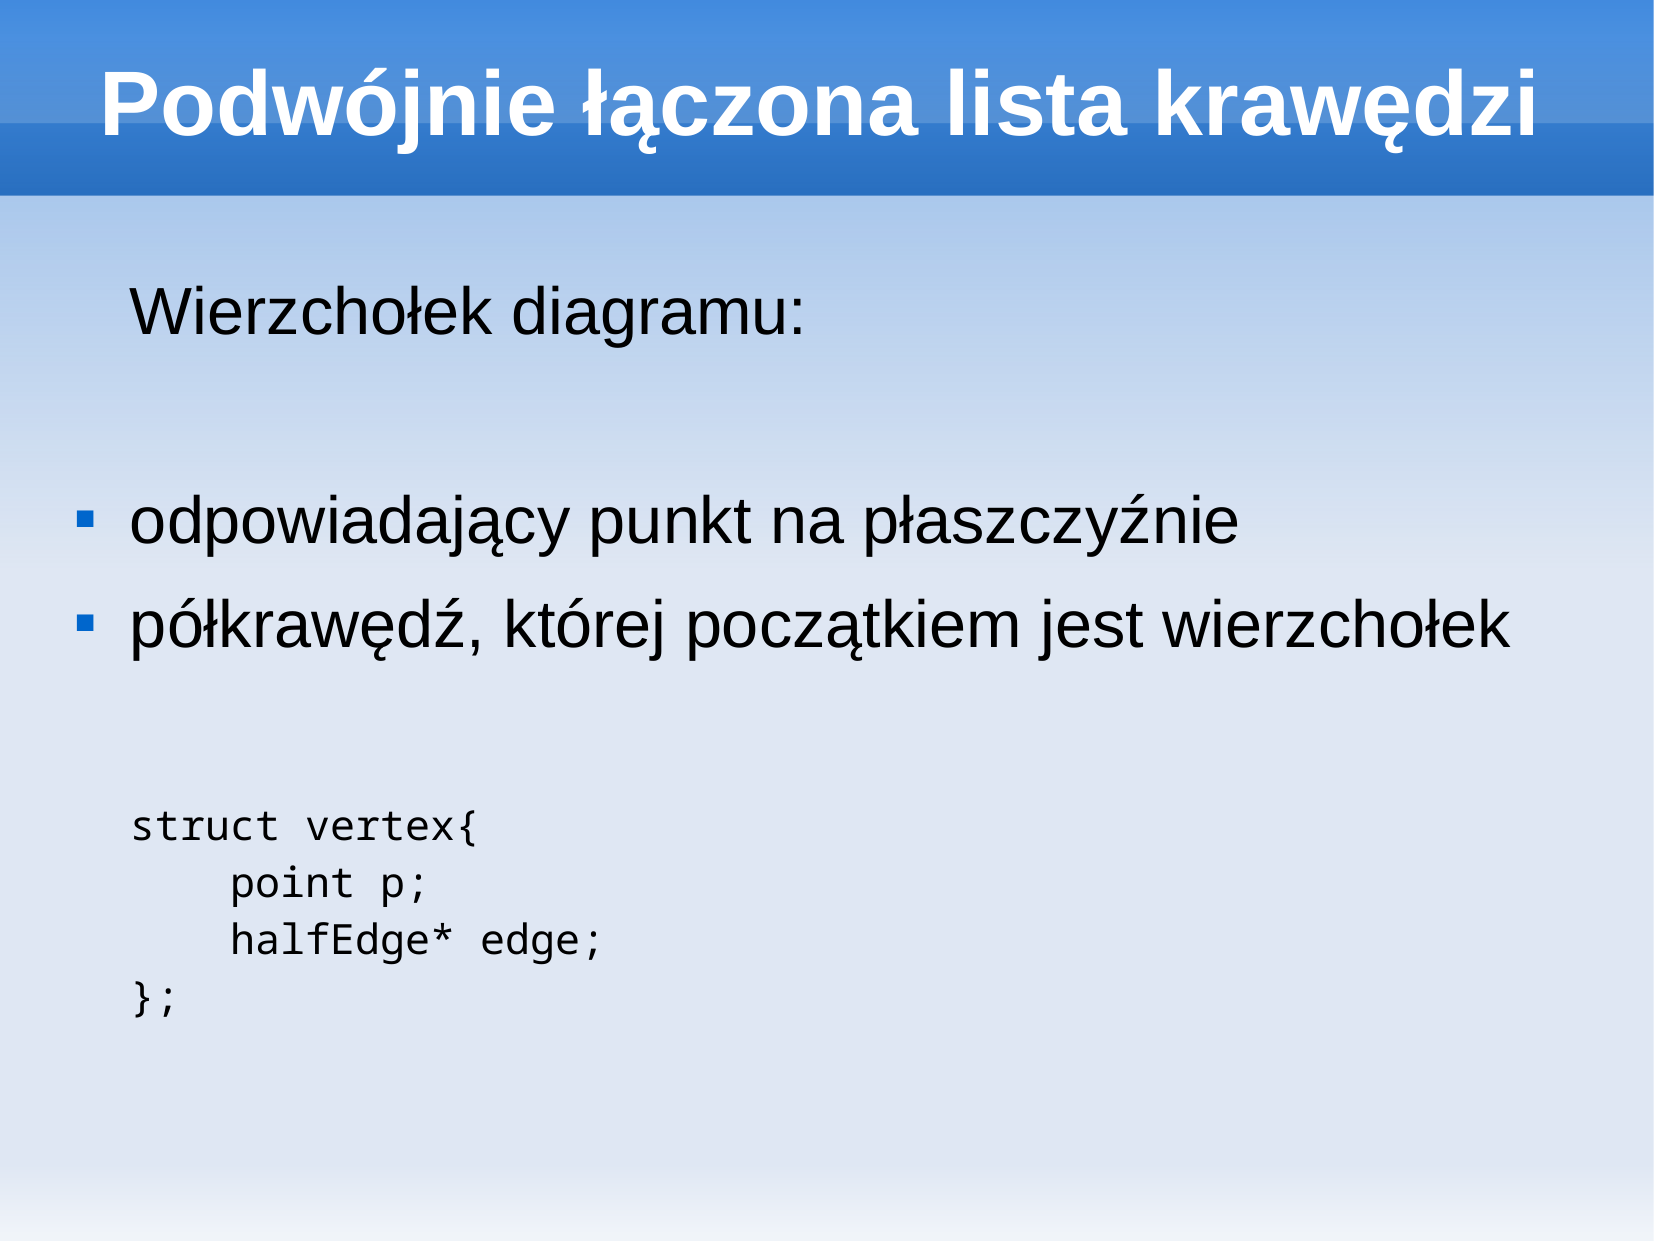

# Podwójnie łączona lista krawędzi
Wierzchołek diagramu:
odpowiadający punkt na płaszczyźnie
półkrawędź, której początkiem jest wierzchołek
struct vertex{
 point p;
 halfEdge* edge;
};